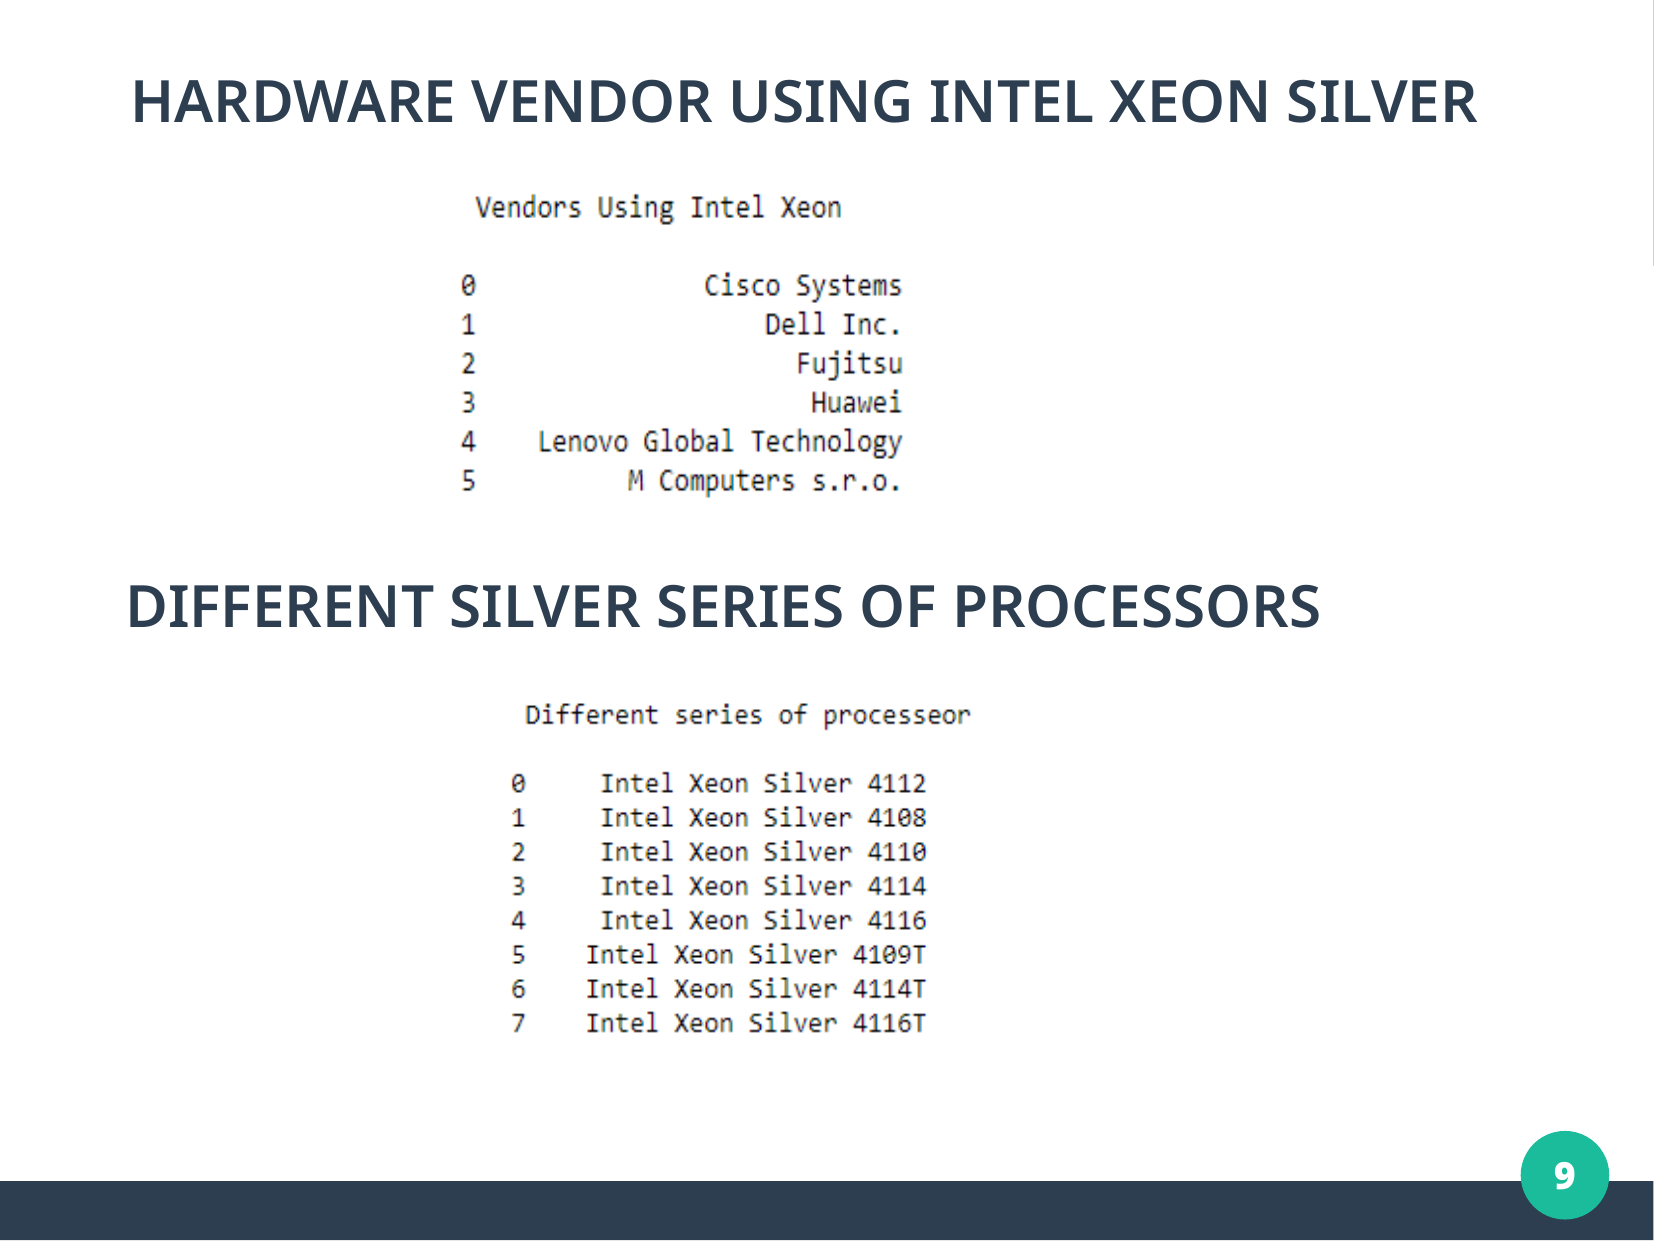

# BRONZE
HARDWARE VENDOR USING INTEL XEON SILVER
DIFFERENT SILVER SERIES OF PROCESSORS
9